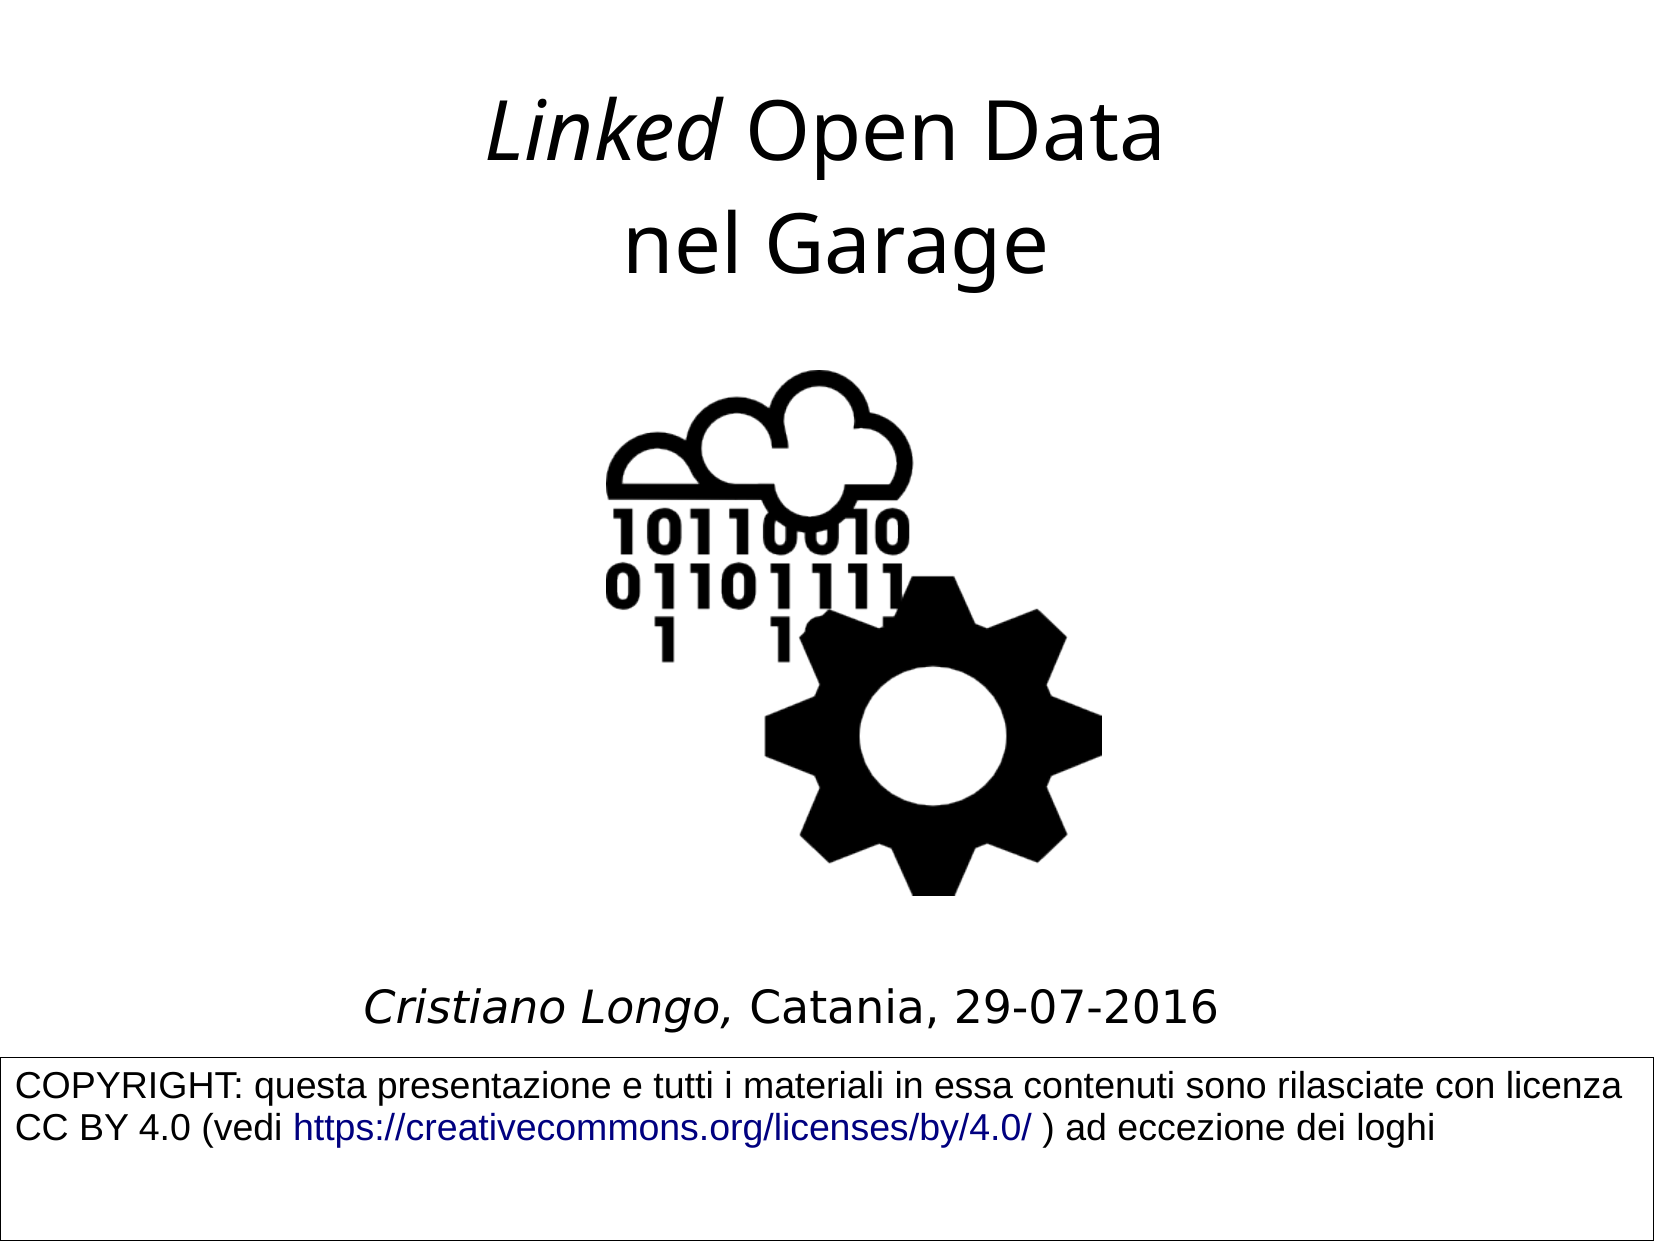

# Linked Open Data nel Garage
Cristiano Longo, Catania, 29-07-2016
COPYRIGHT: questa presentazione e tutti i materiali in essa contenuti sono rilasciate con licenza CC BY 4.0 (vedi https://creativecommons.org/licenses/by/4.0/ ) ad eccezione dei loghi